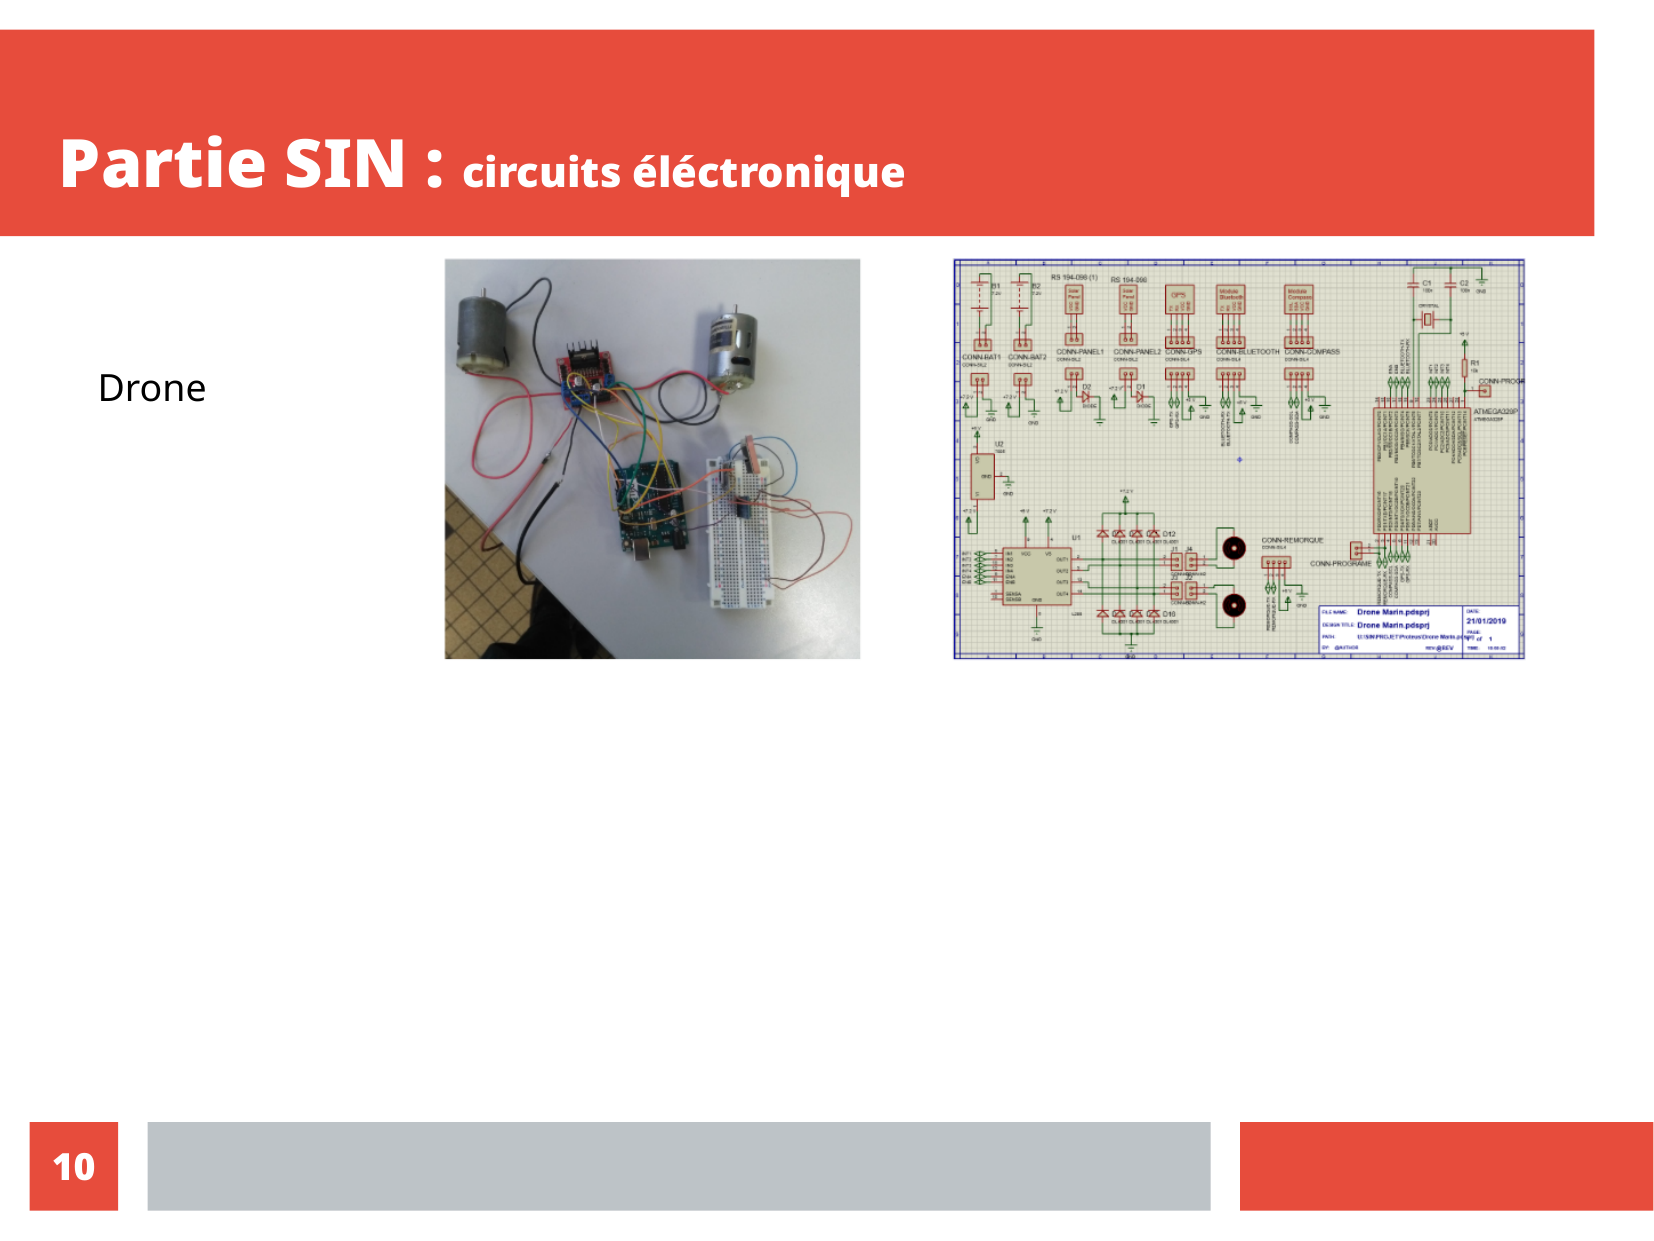

# Partie SIN : circuits éléctronique
Drone
10